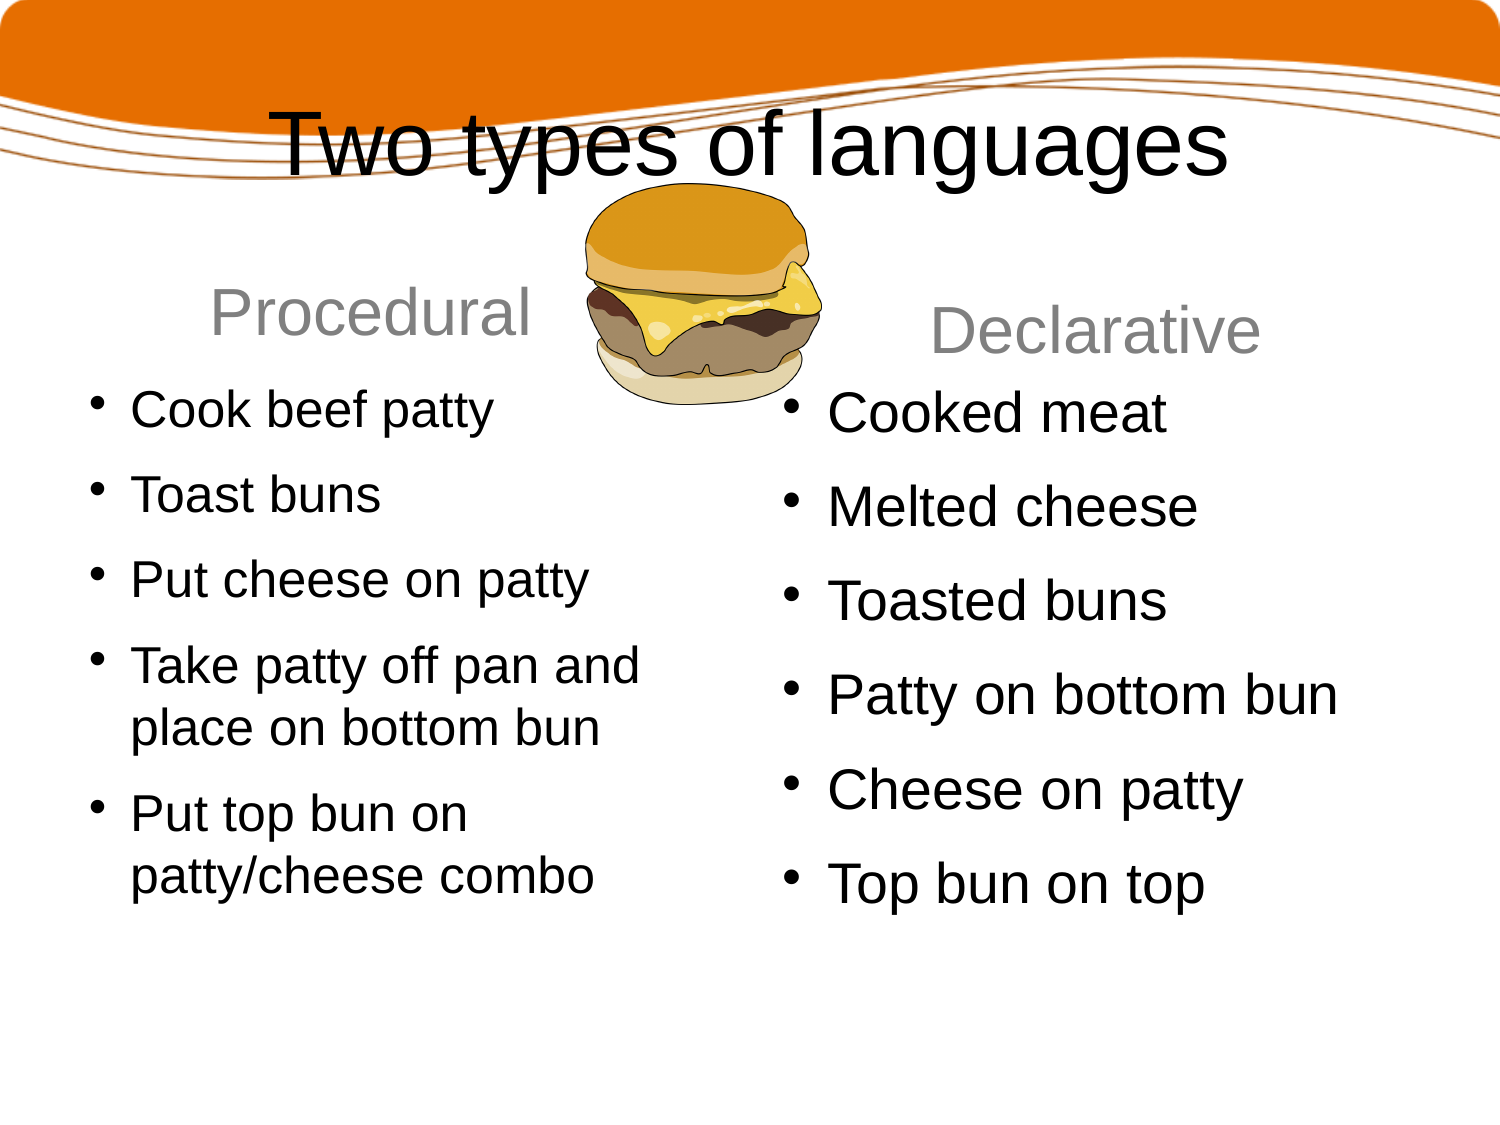

Two types of languages
Procedural
Declarative
Cook beef patty
Toast buns
Put cheese on patty
Take patty off pan and place on bottom bun
Put top bun on patty/cheese combo
Cooked meat
Melted cheese
Toasted buns
Patty on bottom bun
Cheese on patty
Top bun on top